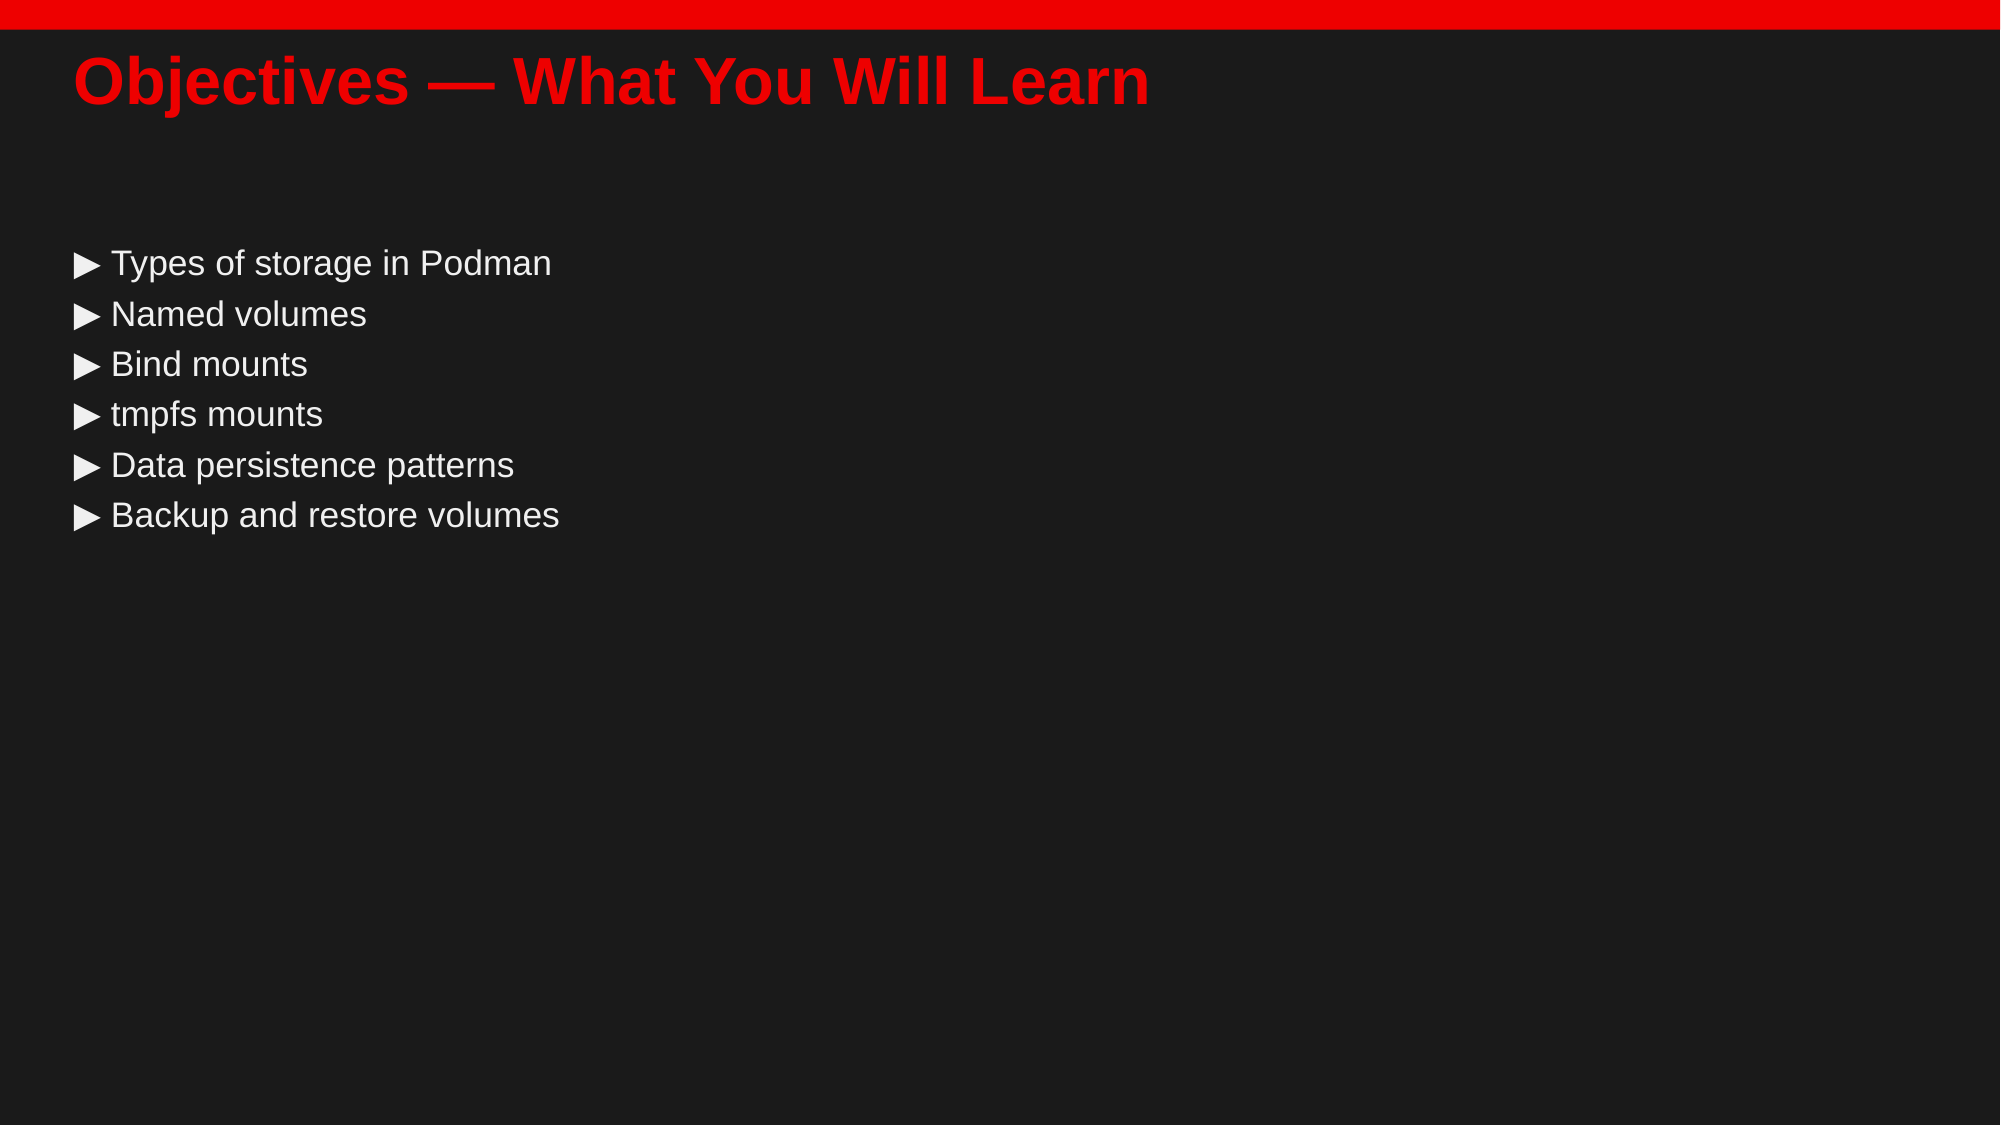

Objectives — What You Will Learn
▶ Types of storage in Podman
▶ Named volumes
▶ Bind mounts
▶ tmpfs mounts
▶ Data persistence patterns
▶ Backup and restore volumes